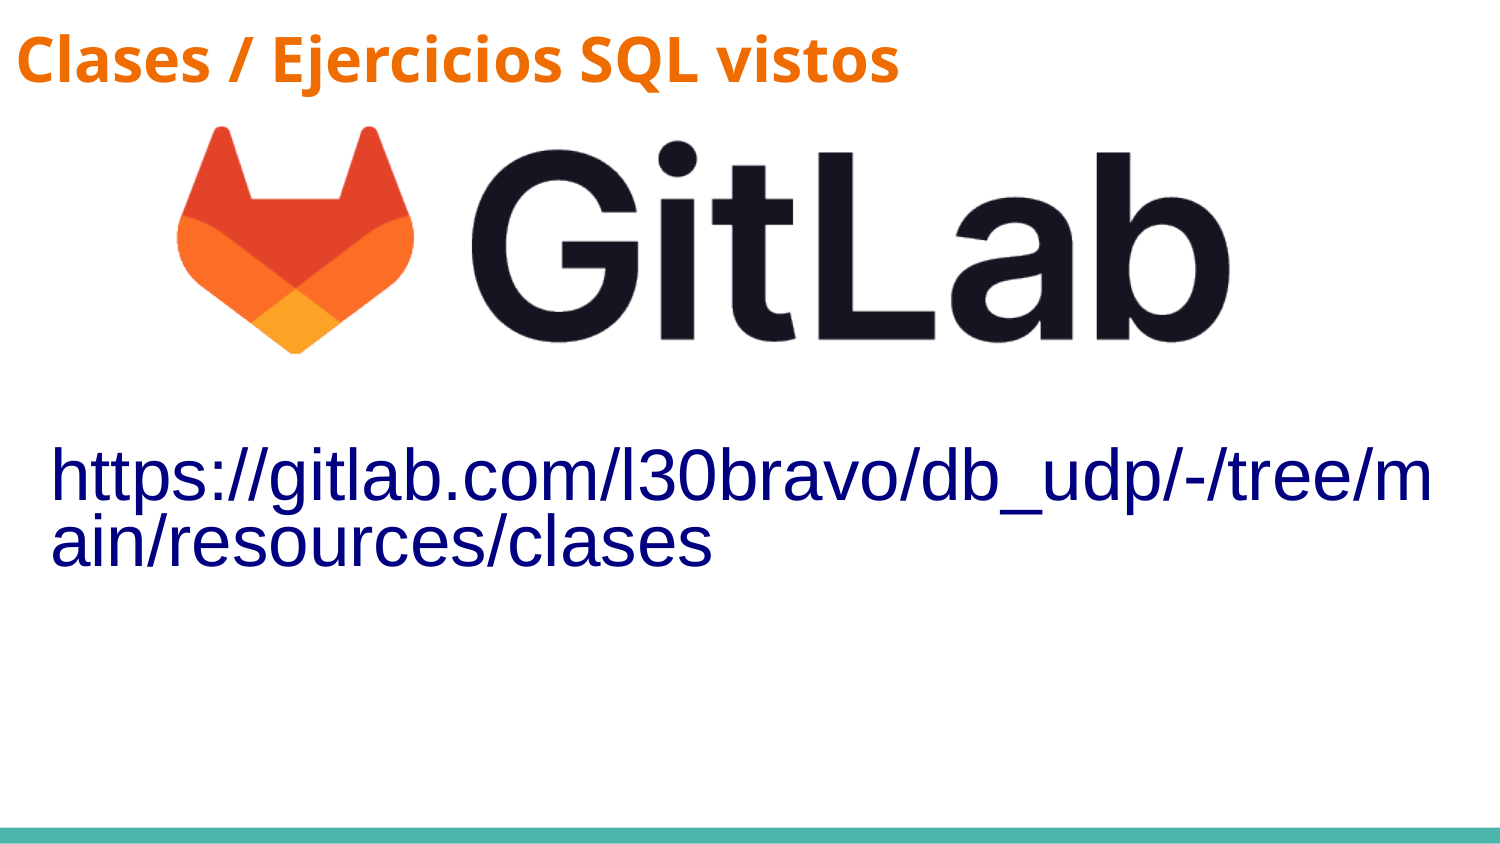

# Clases / Ejercicios SQL vistos
https://gitlab.com/l30bravo/db_udp/-/tree/main/resources/clases